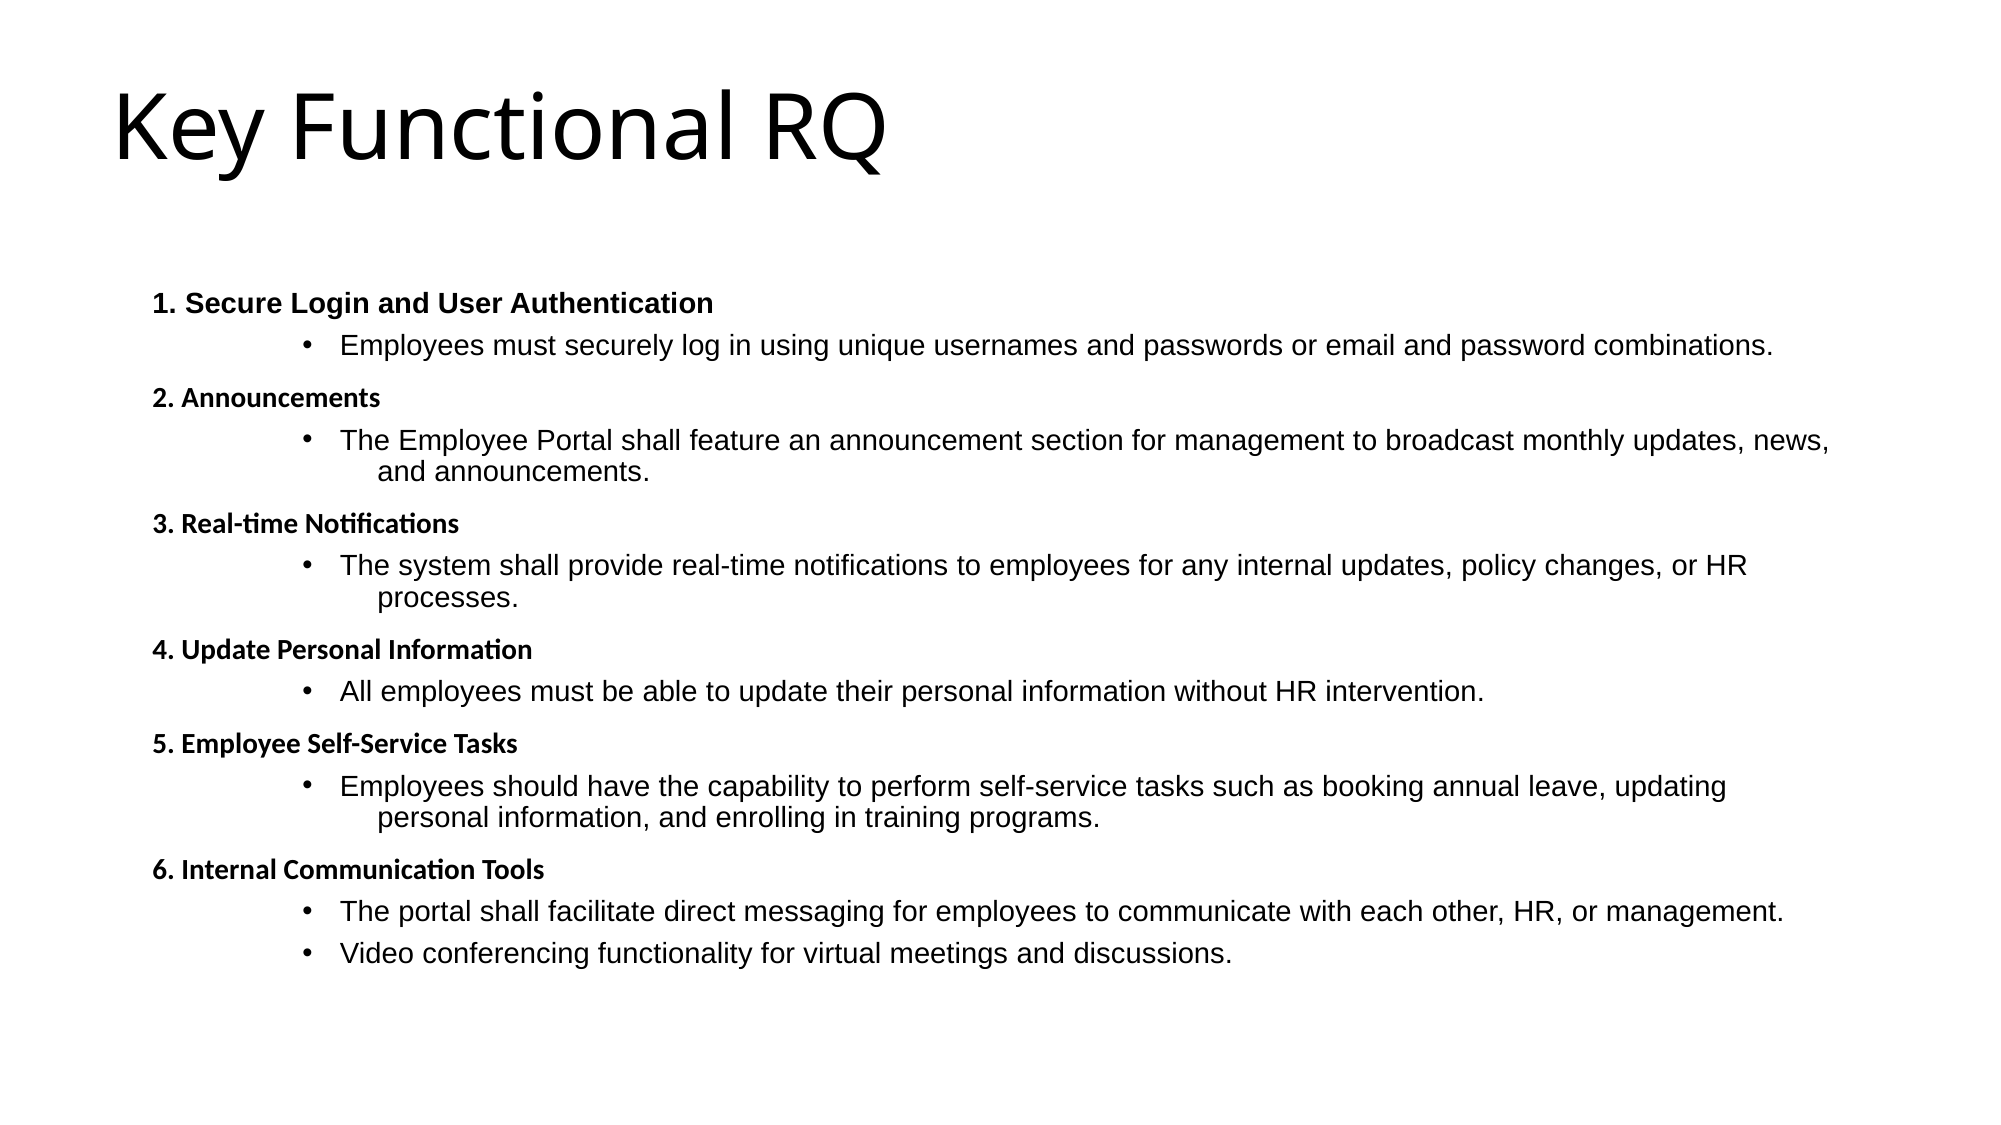

# Key Functional RQ
1. Secure Login and User Authentication
Employees must securely log in using unique usernames and passwords or email and password combinations.
2. Announcements
The Employee Portal shall feature an announcement section for management to broadcast monthly updates, news, and announcements.
3. Real-time Notifications
The system shall provide real-time notifications to employees for any internal updates, policy changes, or HR processes.
4. Update Personal Information
All employees must be able to update their personal information without HR intervention.
5. Employee Self-Service Tasks
Employees should have the capability to perform self-service tasks such as booking annual leave, updating personal information, and enrolling in training programs.
6. Internal Communication Tools
The portal shall facilitate direct messaging for employees to communicate with each other, HR, or management.
Video conferencing functionality for virtual meetings and discussions.